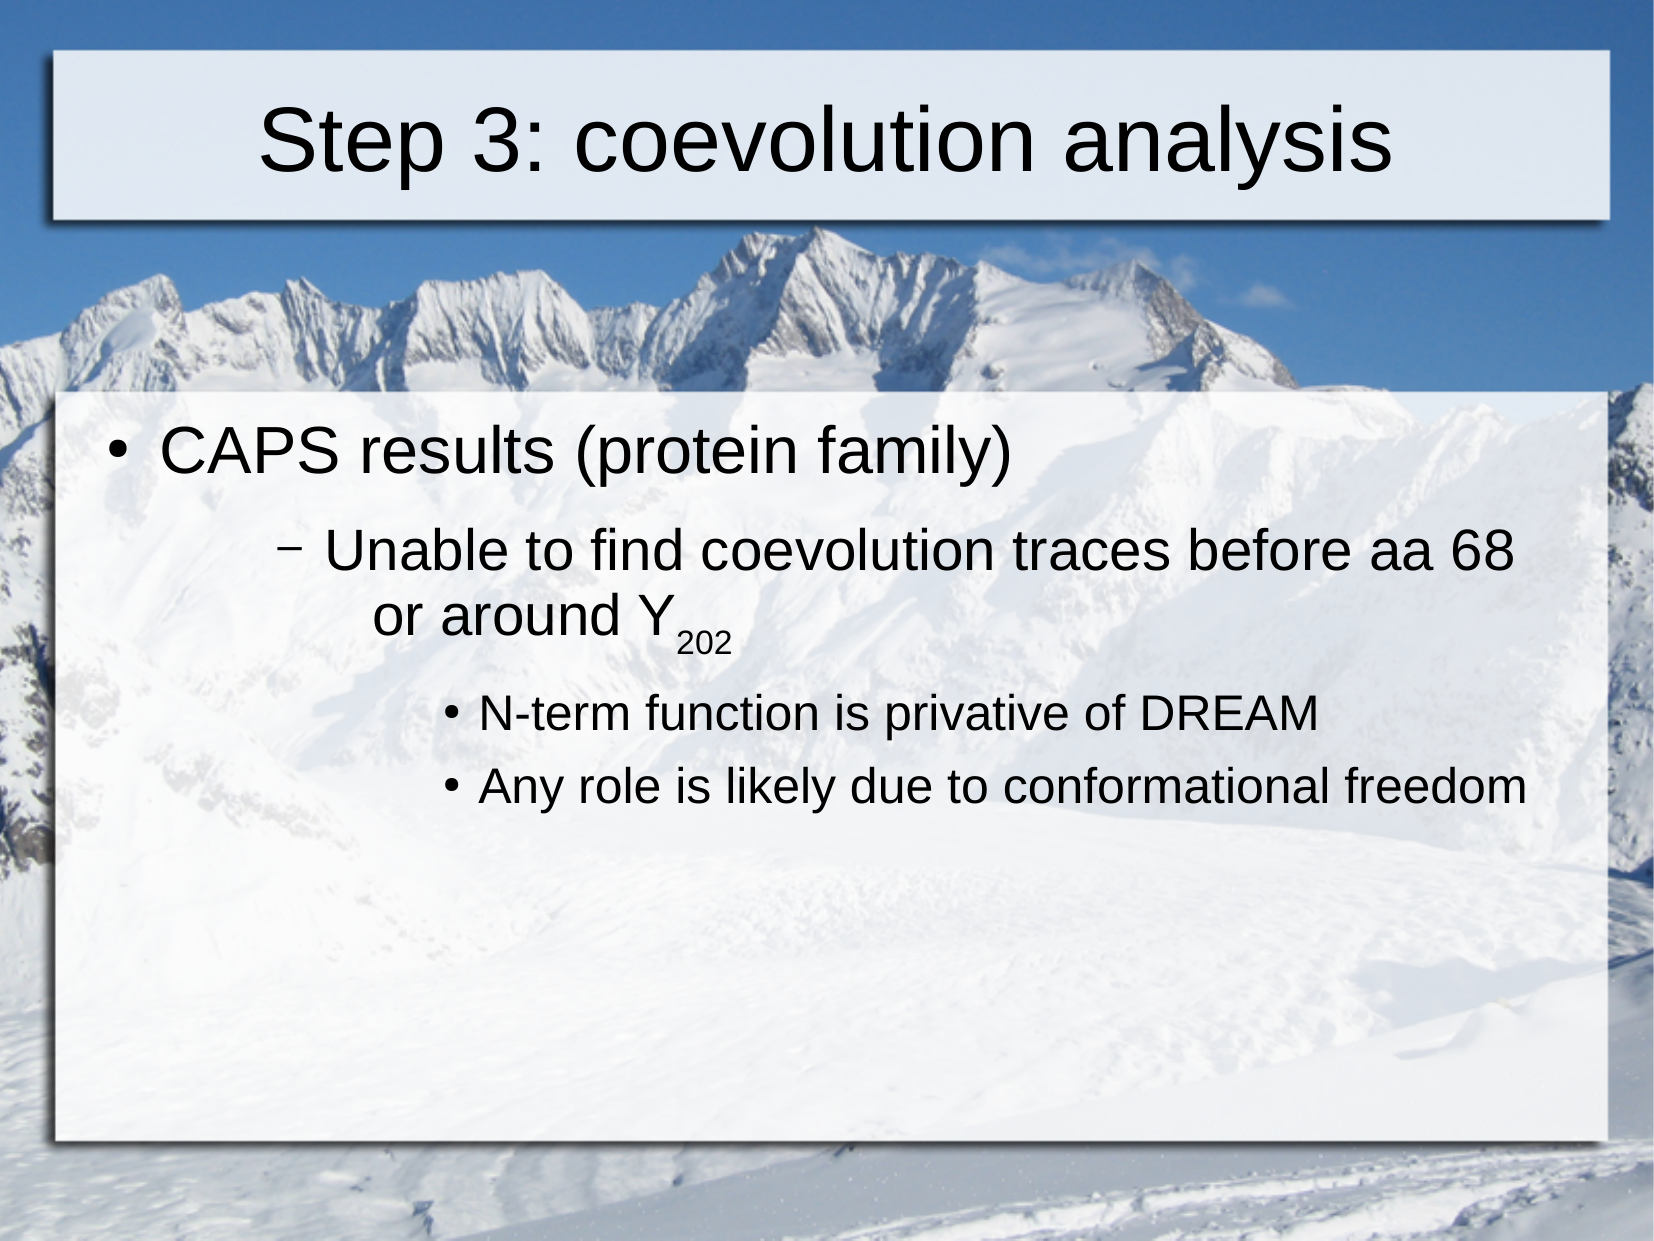

# Step 3: coevolution analysis
CAPS results (protein family)
Unable to find coevolution traces before aa 68 or around Y202
N-term function is privative of DREAM
Any role is likely due to conformational freedom